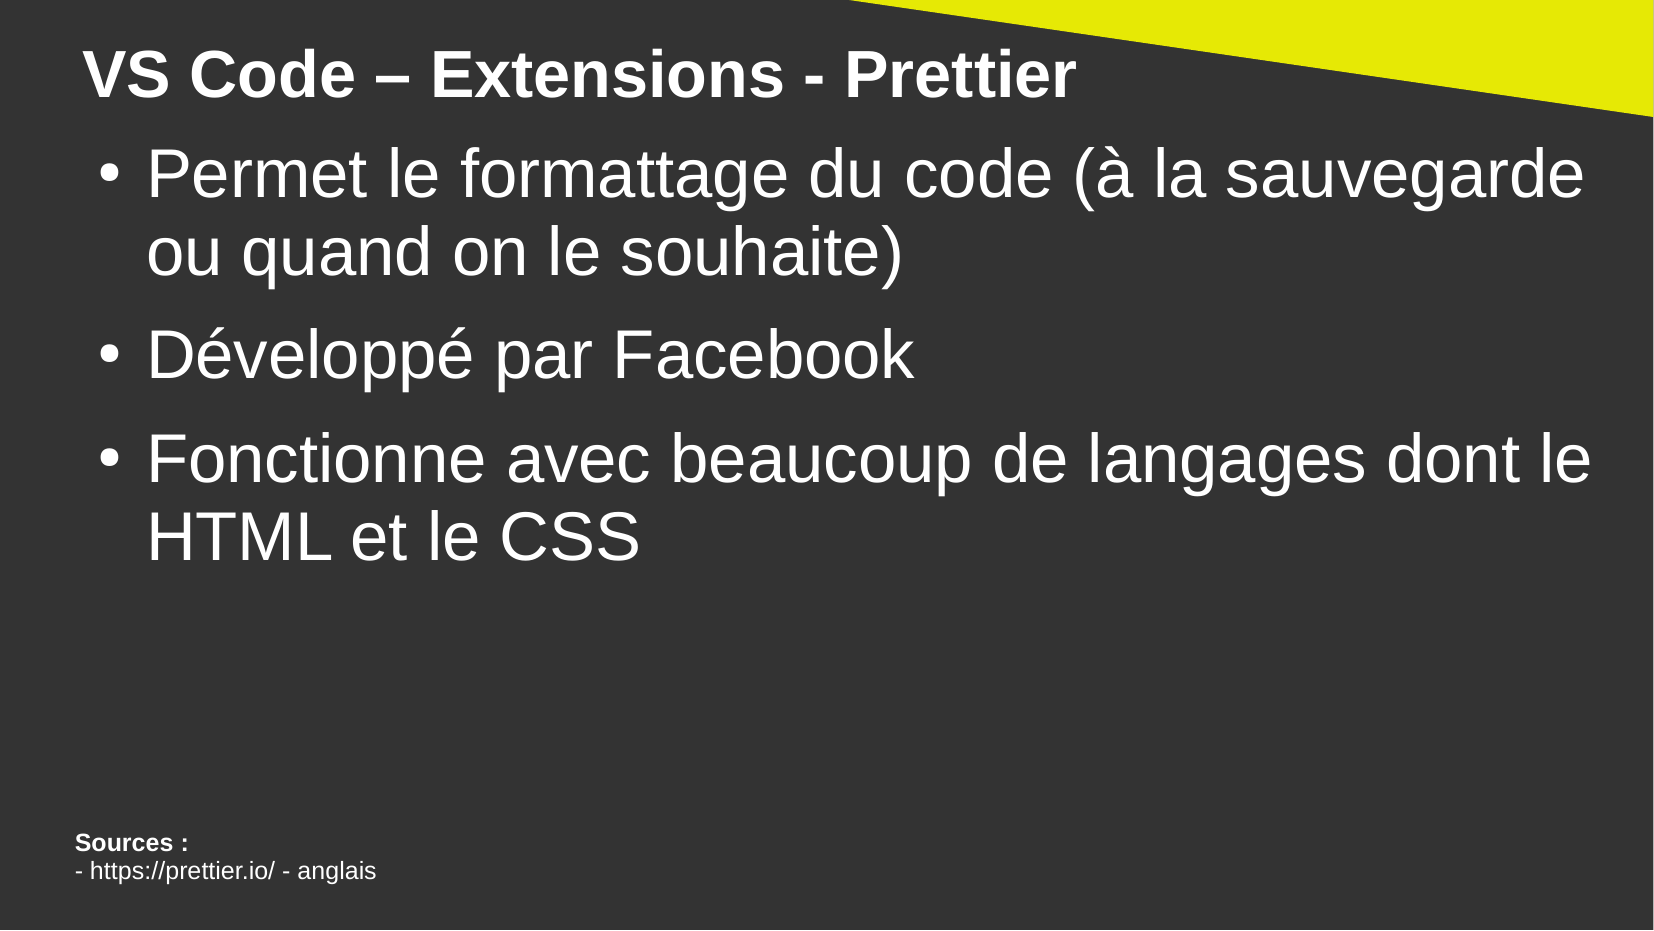

# VS Code – Extensions - Prettier
Permet le formattage du code (à la sauvegarde ou quand on le souhaite)
Développé par Facebook
Fonctionne avec beaucoup de langages dont le HTML et le CSS
Sources :
- https://prettier.io/ - anglais